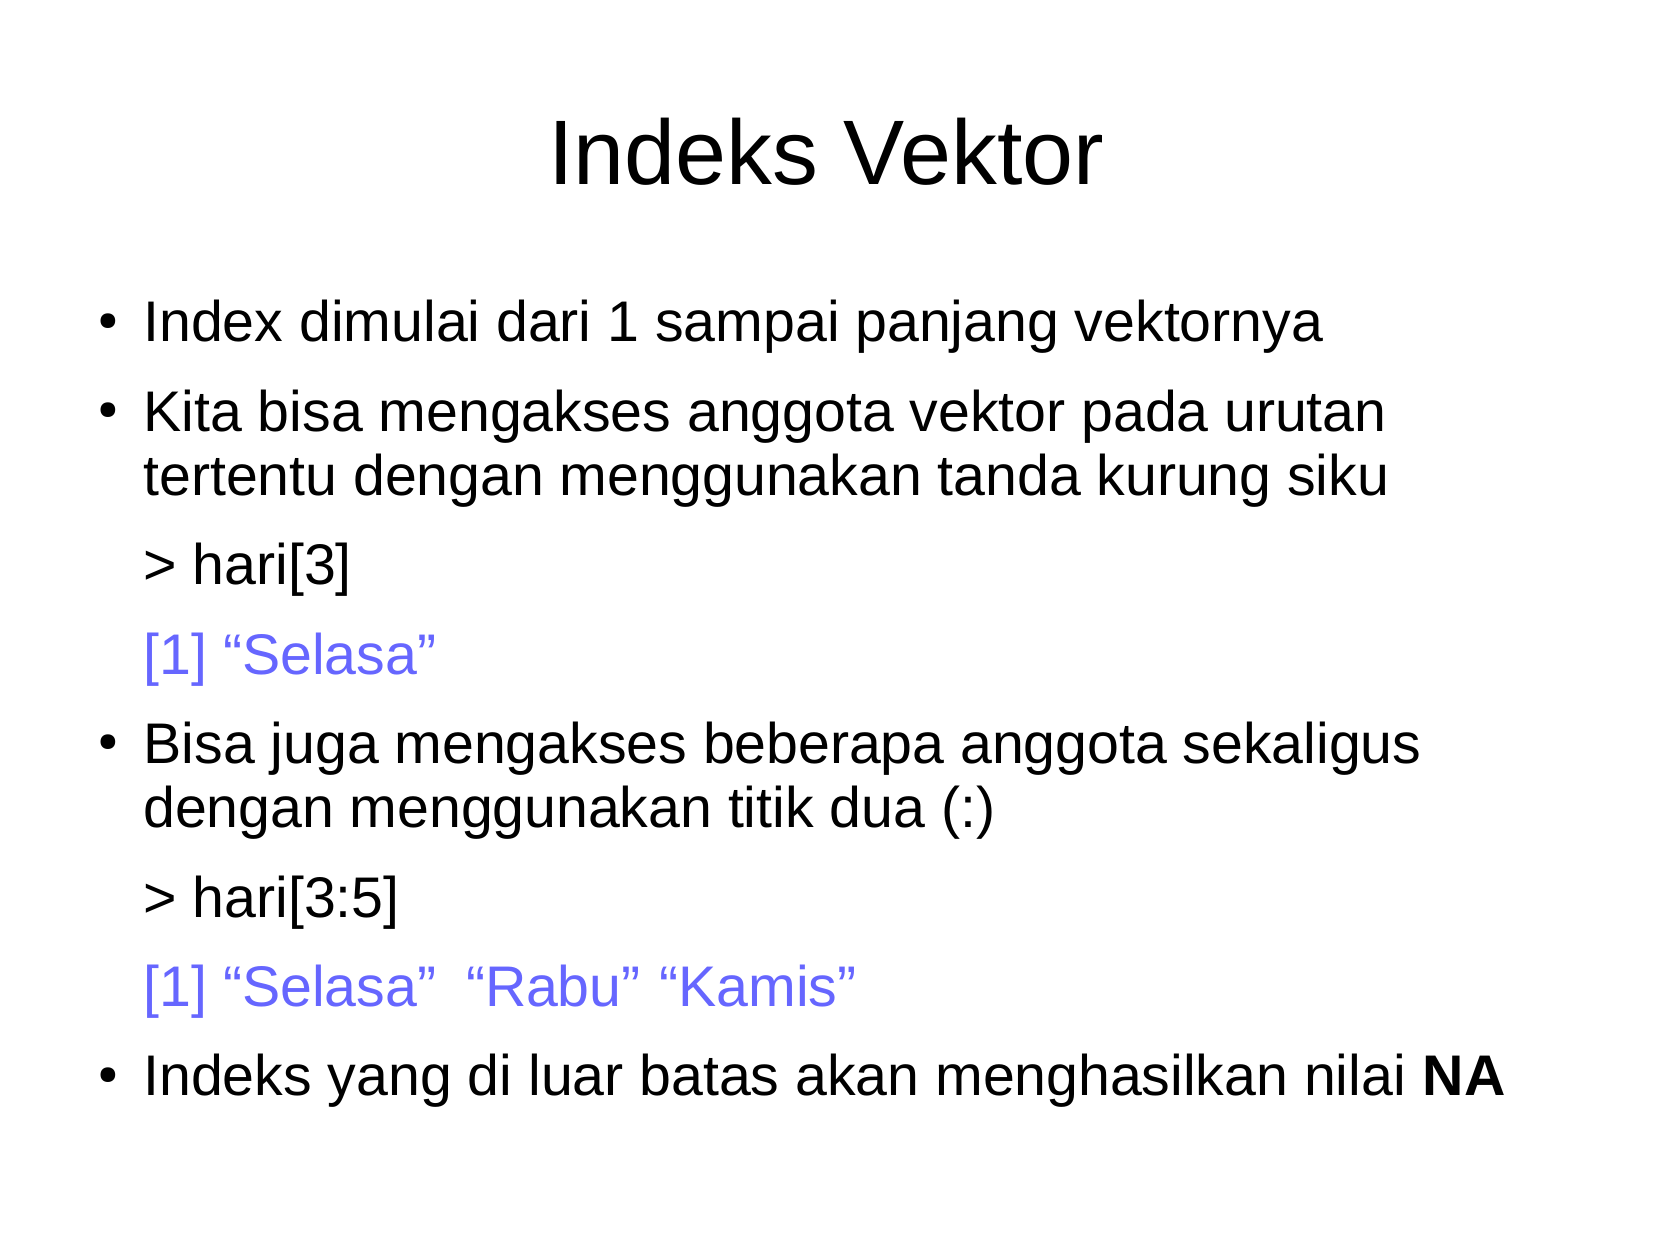

# Indeks Vektor
Index dimulai dari 1 sampai panjang vektornya
Kita bisa mengakses anggota vektor pada urutan tertentu dengan menggunakan tanda kurung siku
> hari[3]
[1] “Selasa”
Bisa juga mengakses beberapa anggota sekaligus dengan menggunakan titik dua (:)
> hari[3:5]
[1] “Selasa”	“Rabu”	“Kamis”
Indeks yang di luar batas akan menghasilkan nilai NA